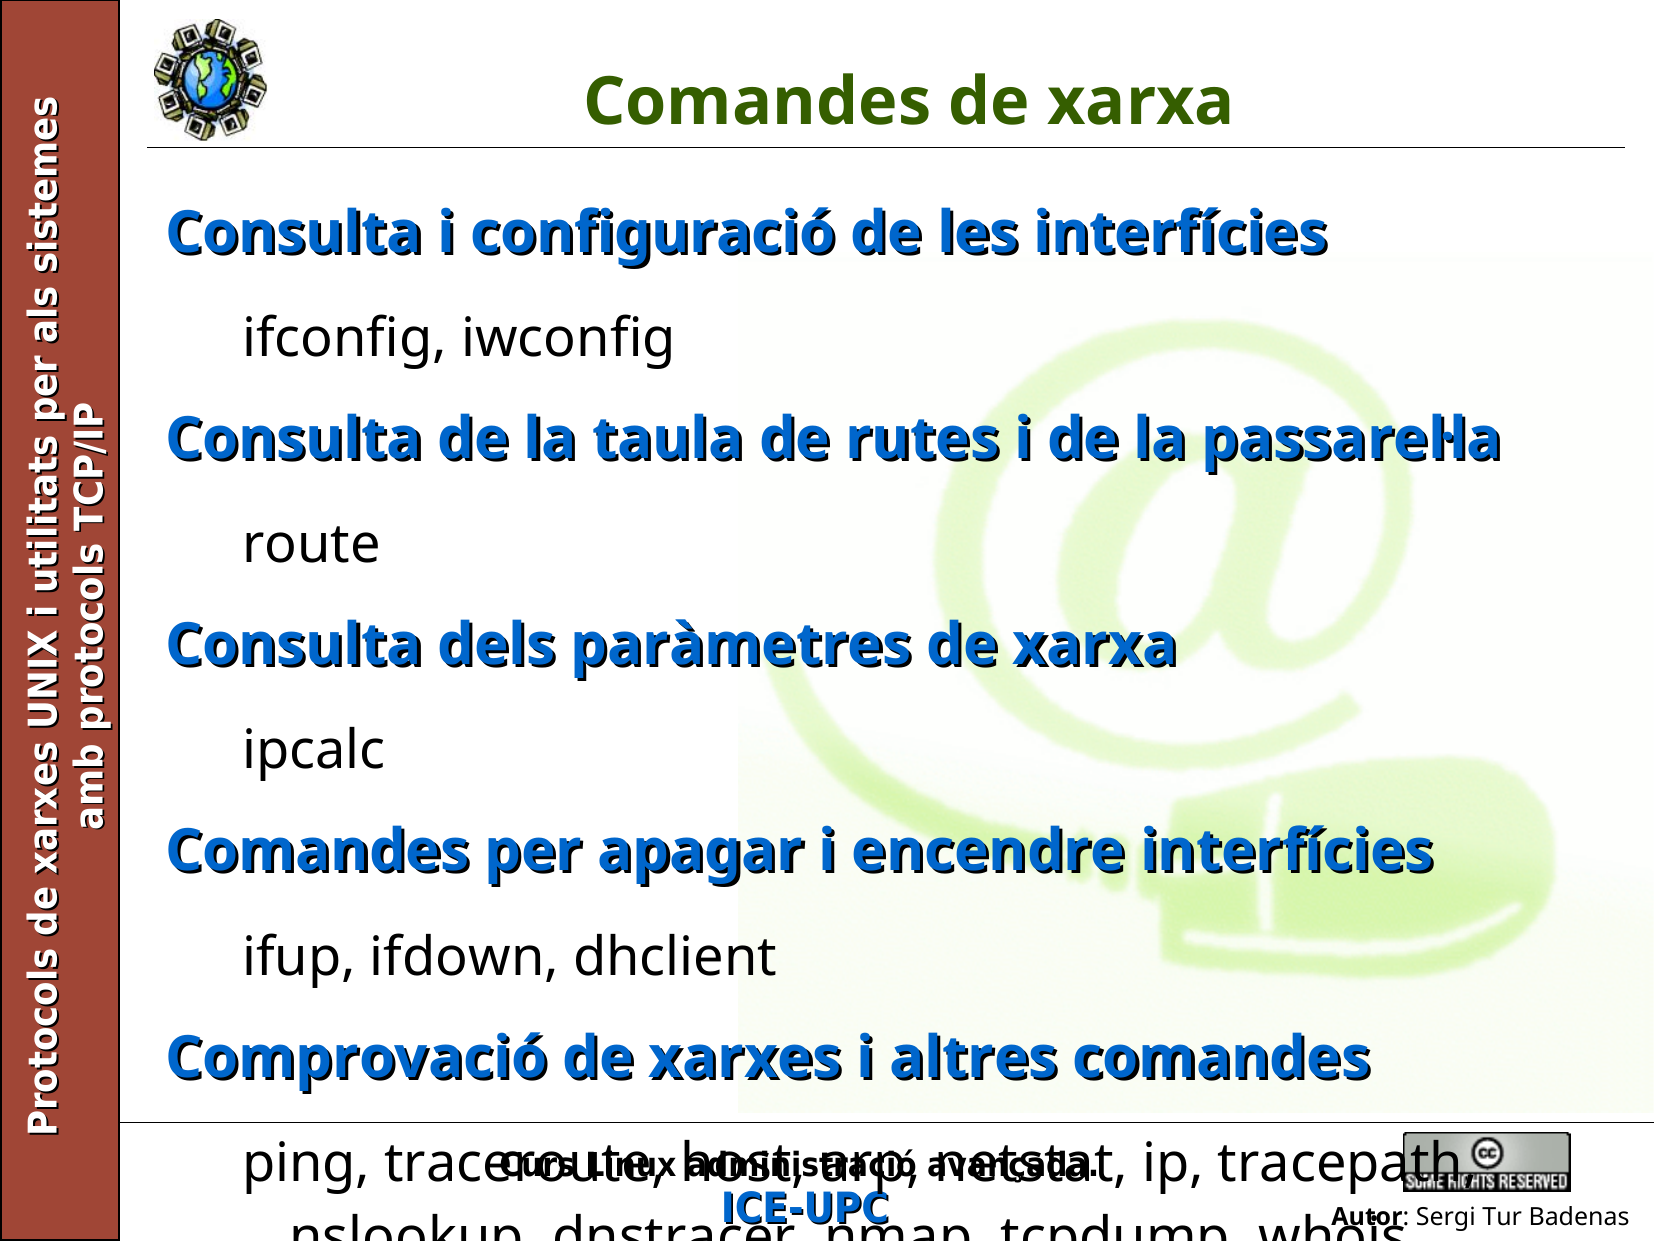

# Comandes de xarxa
Consulta i configuració de les interfícies
ifconfig, iwconfig
Consulta de la taula de rutes i de la passarel·la
route
Consulta dels paràmetres de xarxa
ipcalc
Comandes per apagar i encendre interfícies
ifup, ifdown, dhclient
Comprovació de xarxes i altres comandes
ping, traceroute, host, arp, netstat, ip, tracepath, nslookup, dnstracer, nmap, tcpdump, whois, iptables, etc.